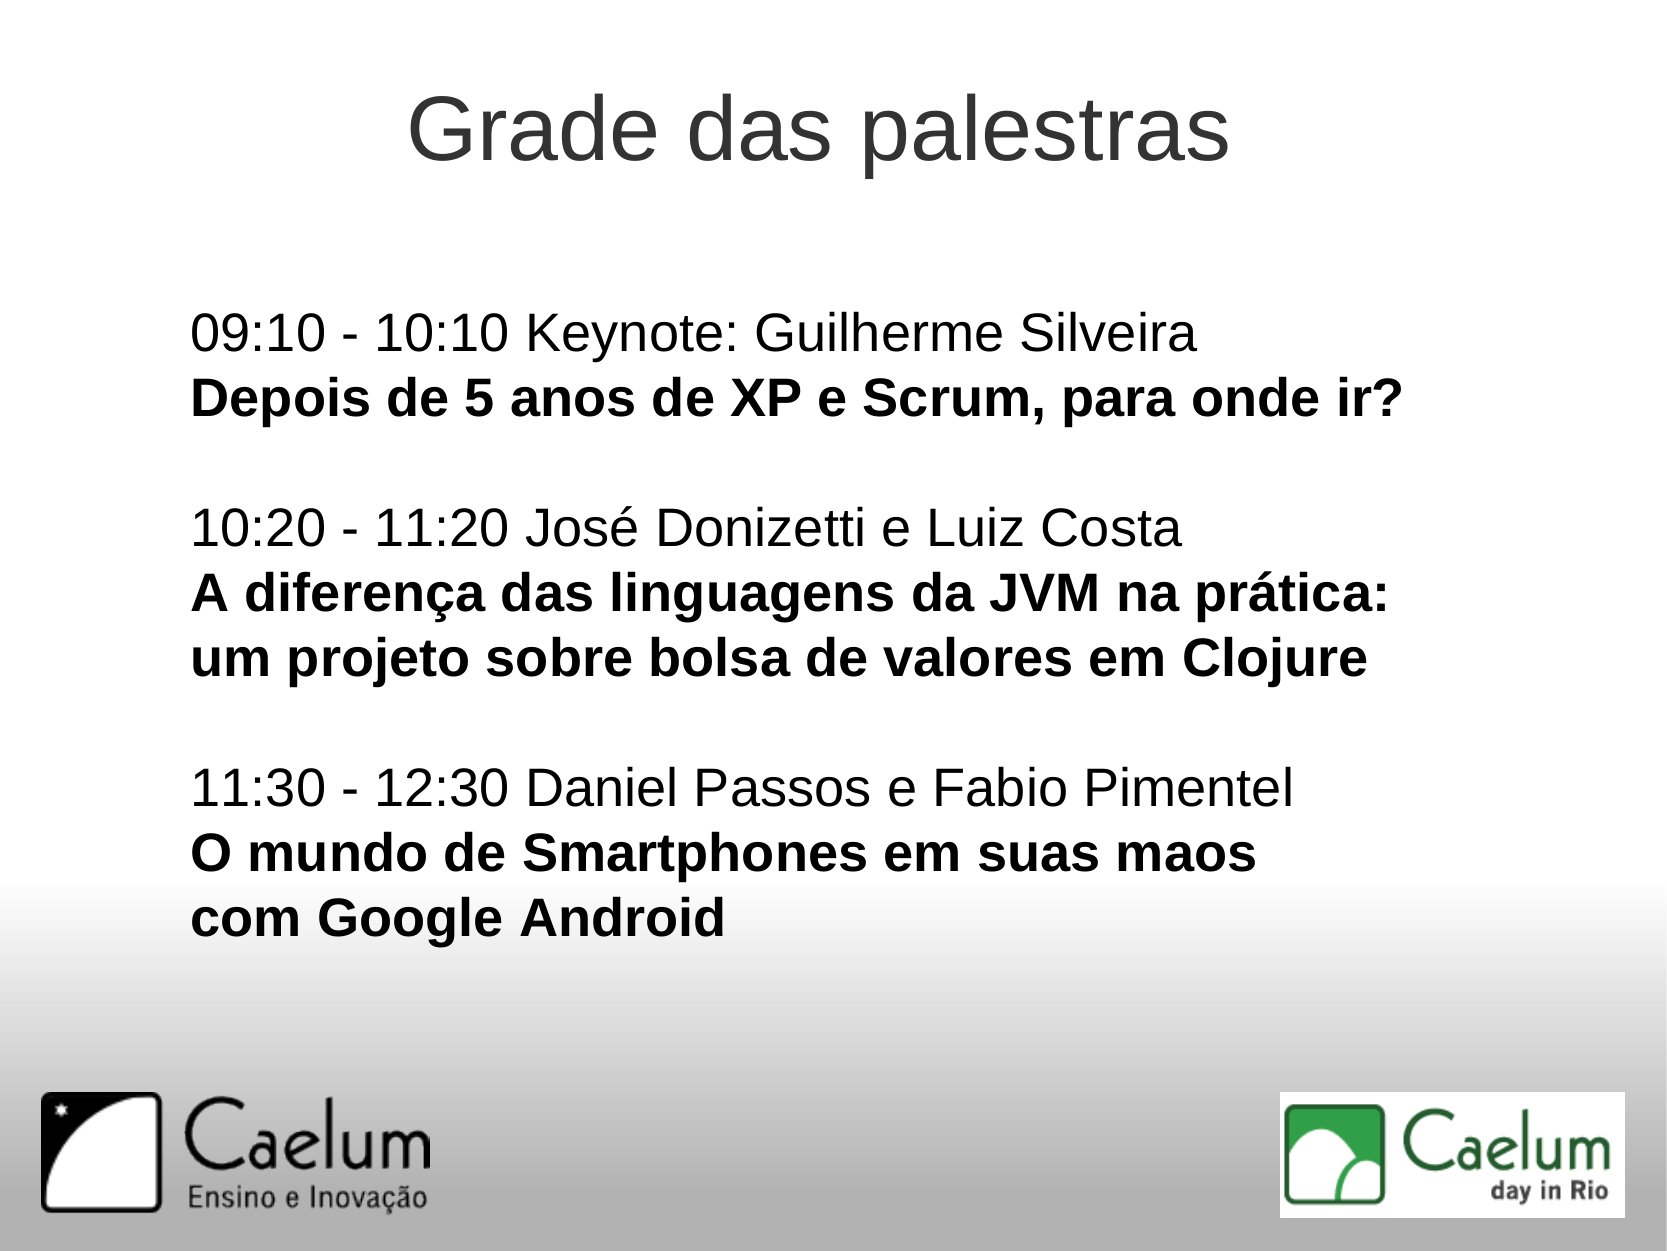

# Grade das palestras
09:10 - 10:10 Keynote: Guilherme Silveira
Depois de 5 anos de XP e Scrum, para onde ir?
10:20 - 11:20 José Donizetti e Luiz Costa
A diferença das linguagens da JVM na prática:
um projeto sobre bolsa de valores em Clojure
11:30 - 12:30 Daniel Passos e Fabio Pimentel
O mundo de Smartphones em suas maos
com Google Android